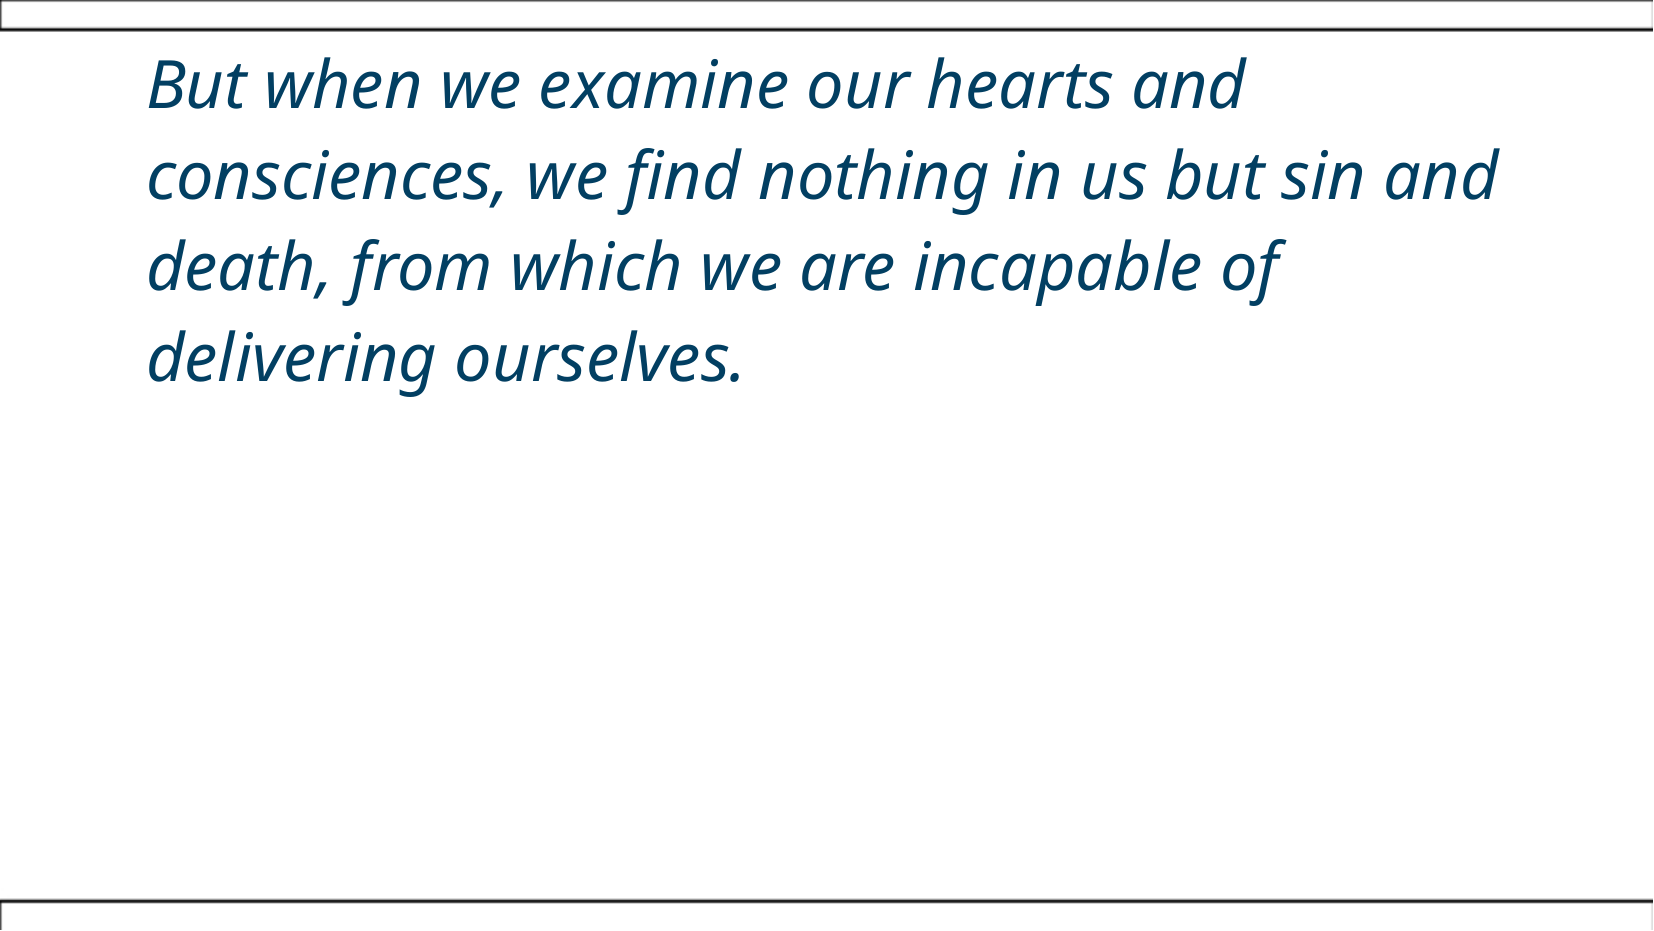

But when we examine our hearts and
 consciences, we find nothing in us but sin and
 death, from which we are incapable of
 delivering ourselves.